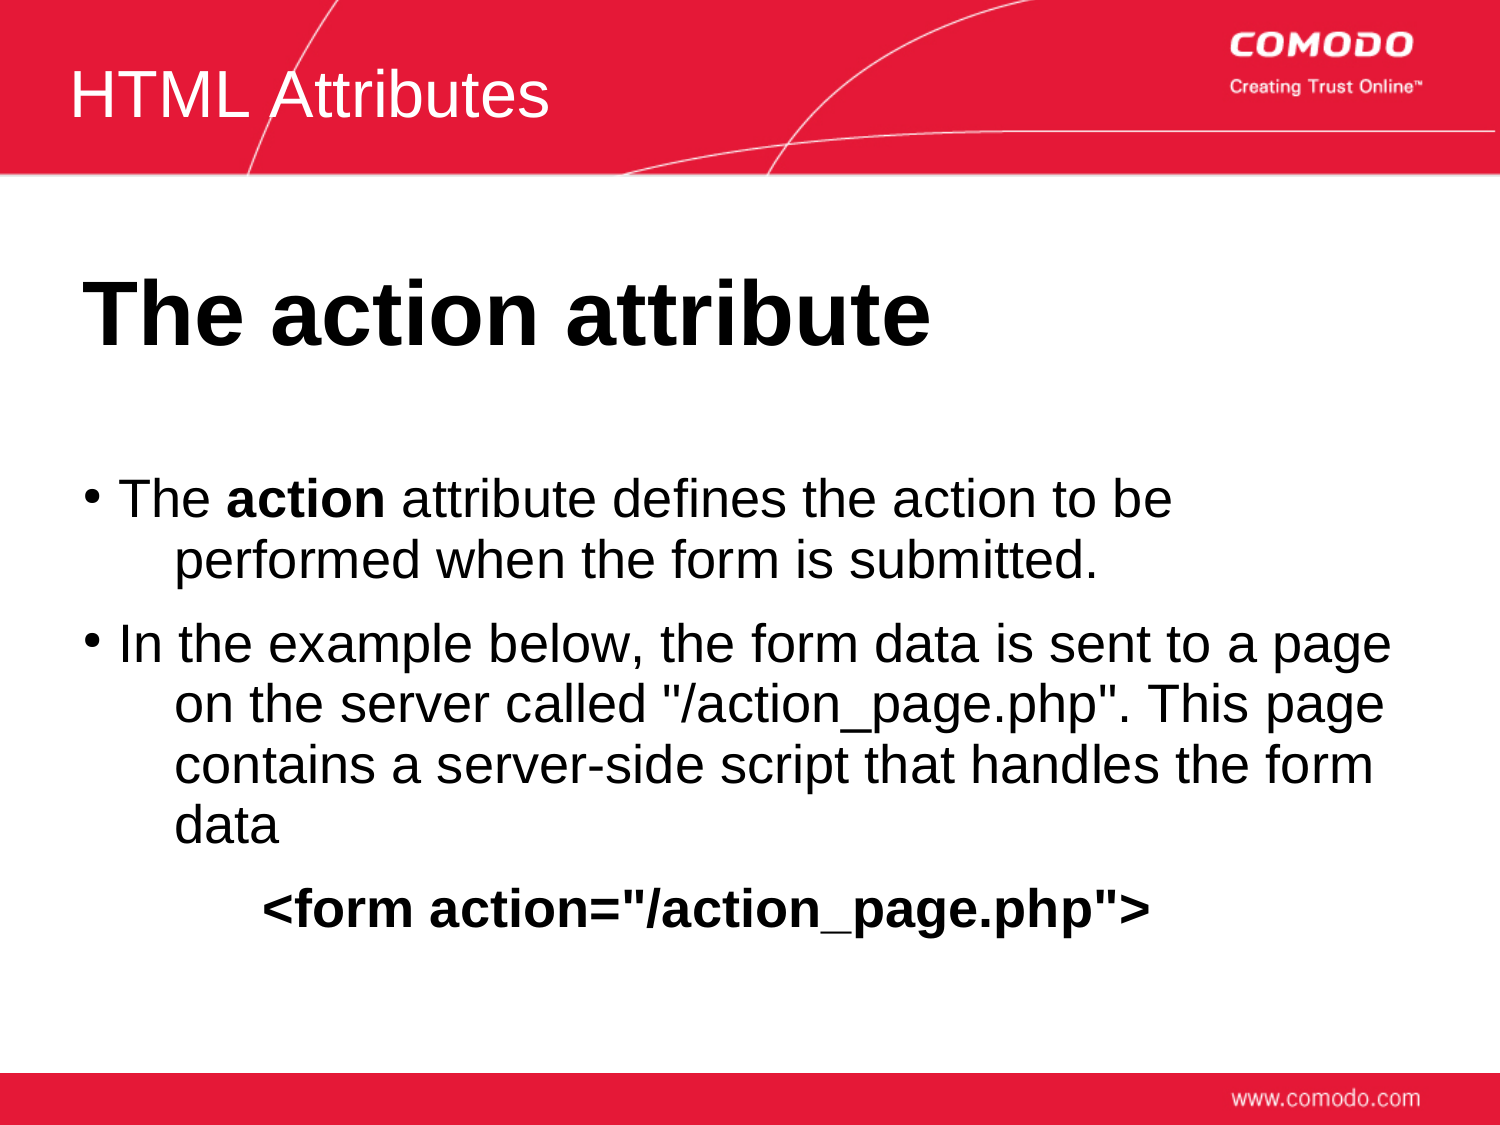

# HTML Attributes
The action attribute
The action attribute defines the action to be performed when the form is submitted.
In the example below, the form data is sent to a page on the server called "/action_page.php". This page contains a server-side script that handles the form data
 <form action="/action_page.php">